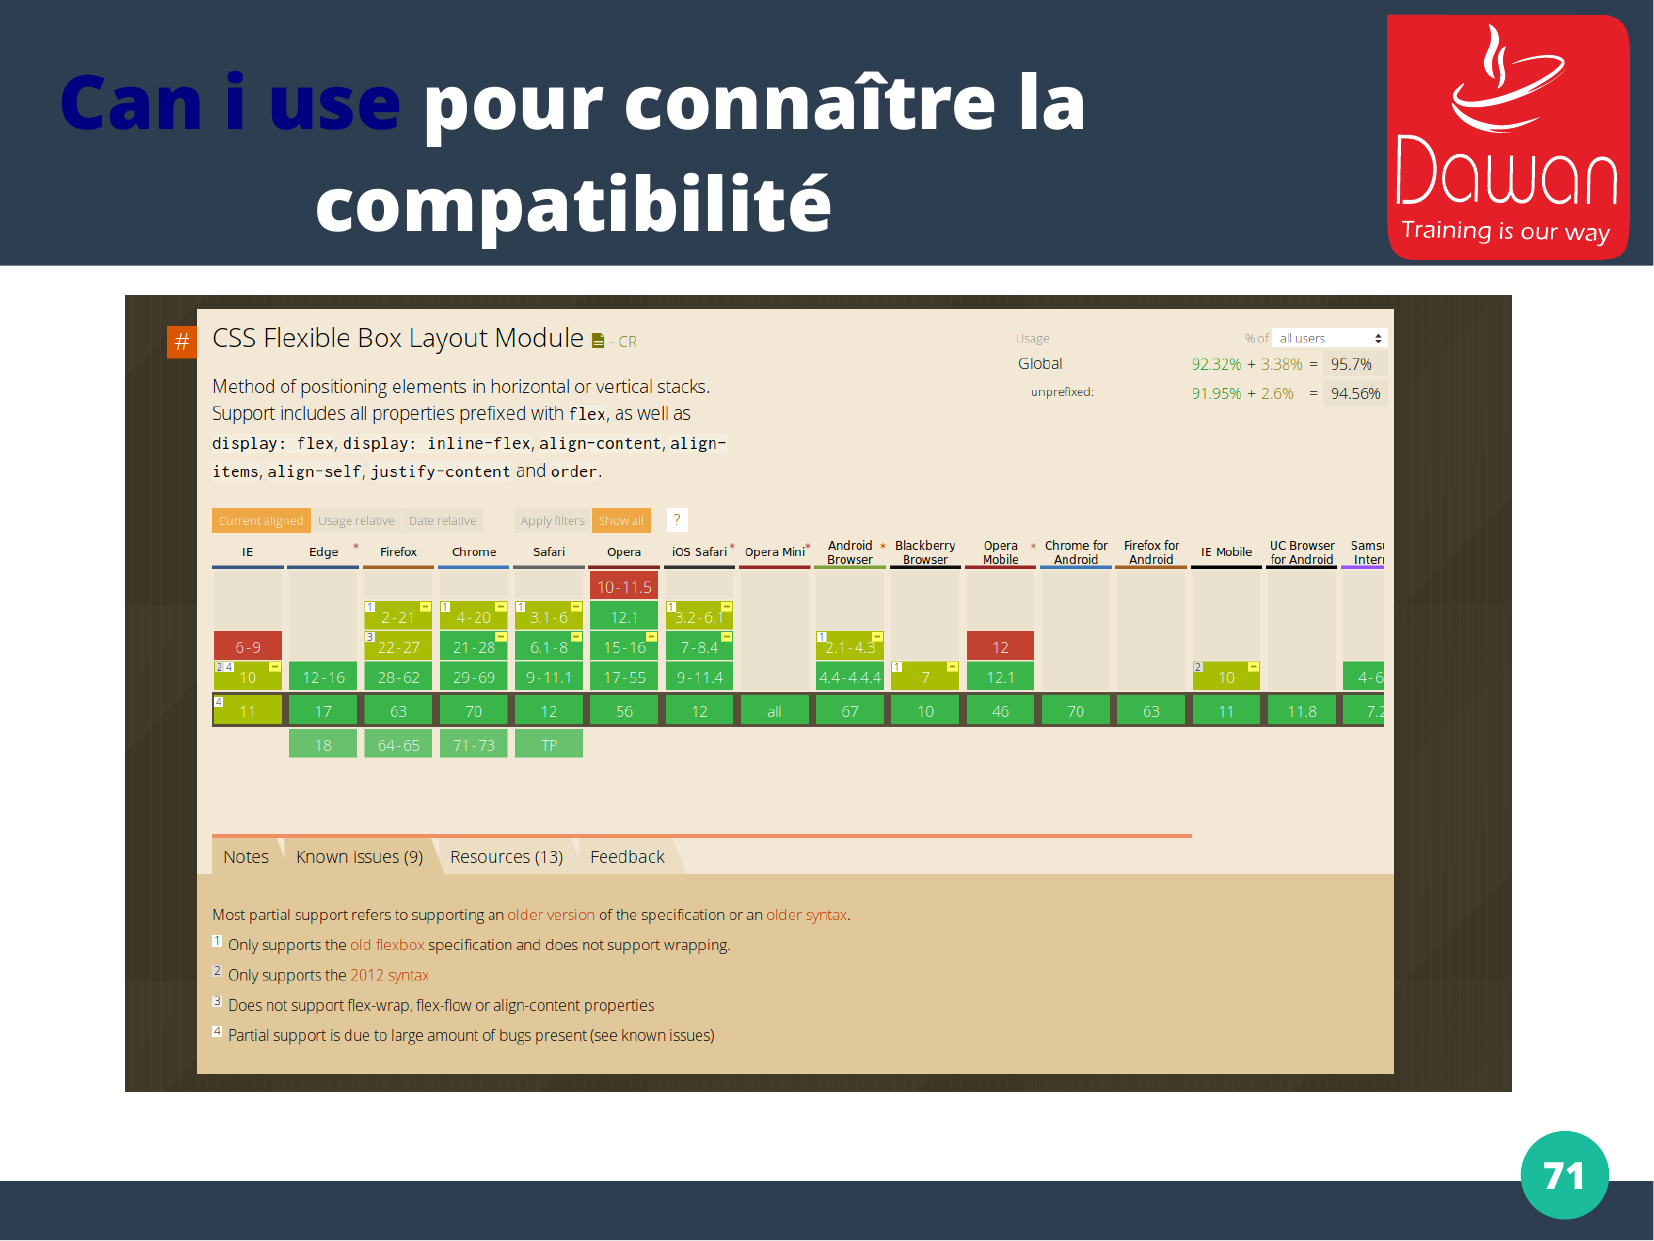

# Can i use pour connaître la compatibilité
71